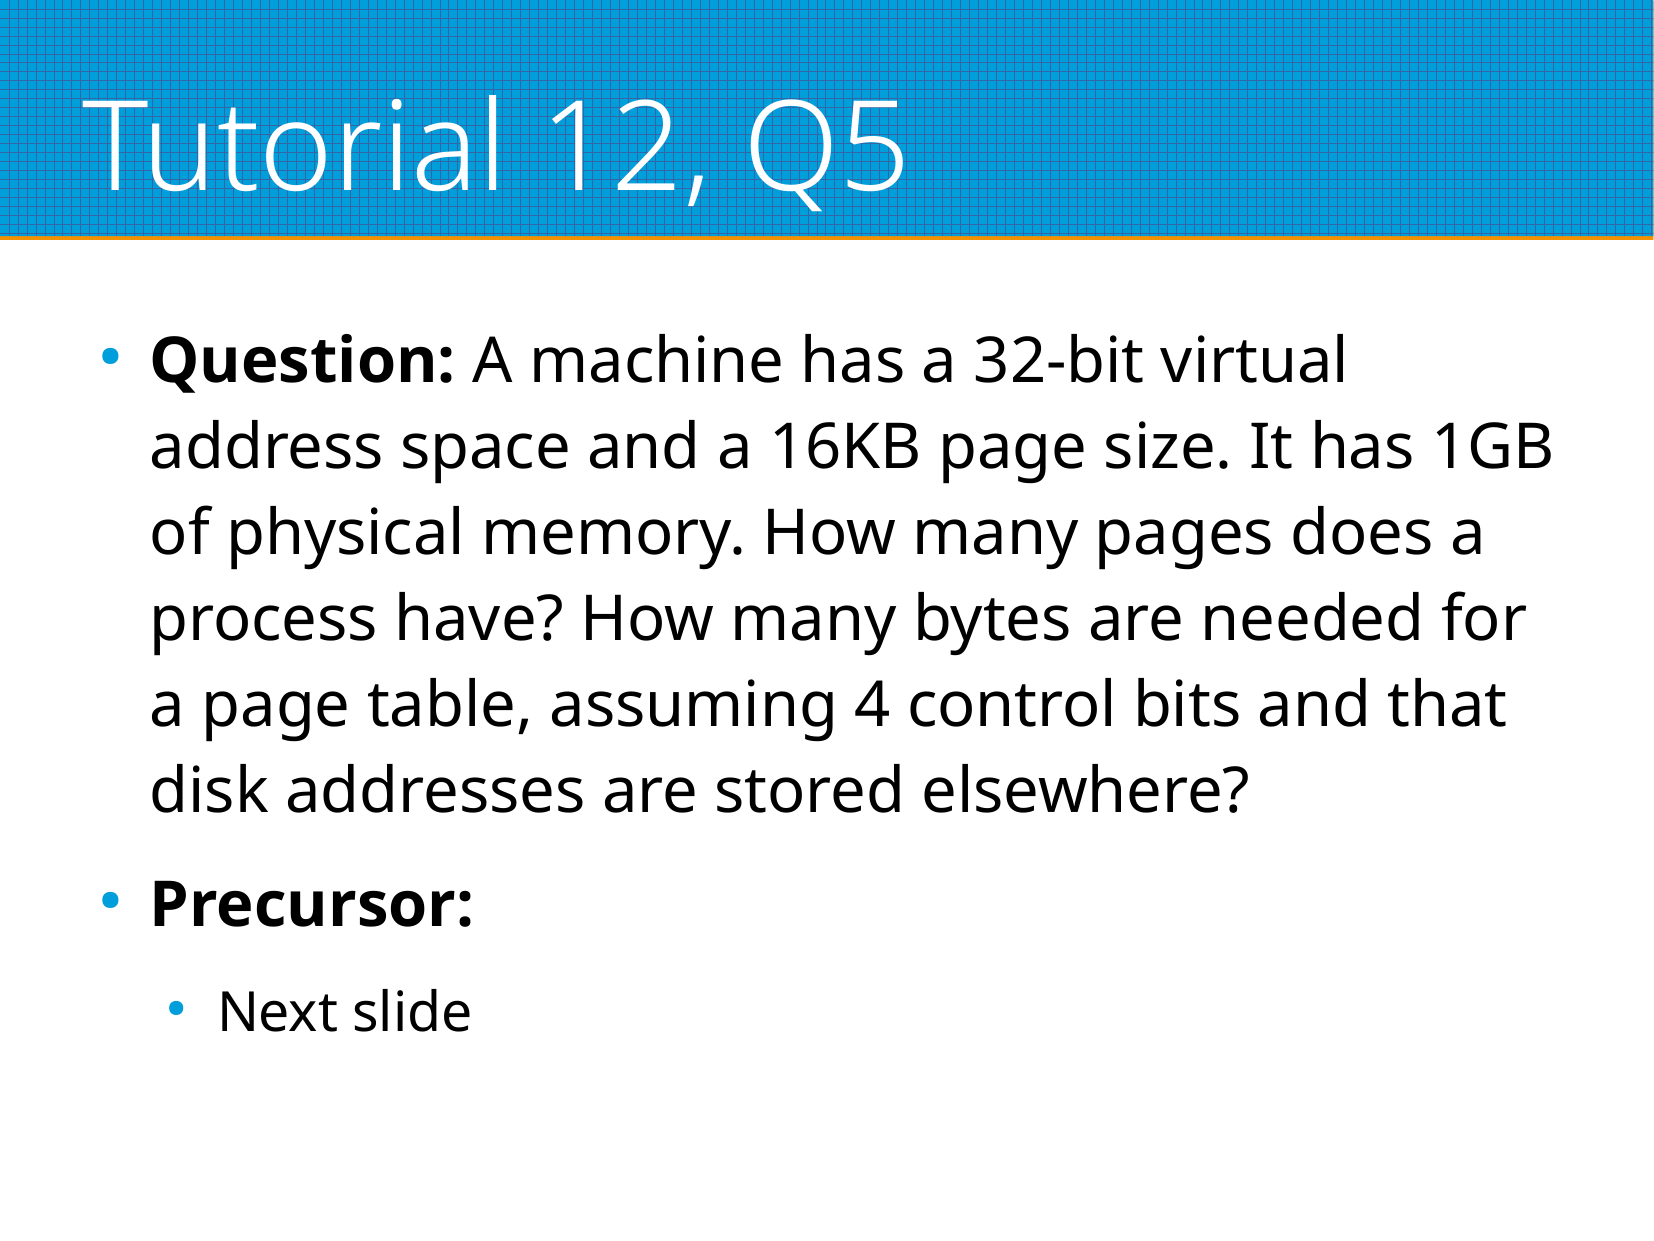

# Tutorial 12, Q5
Question: A machine has a 32-bit virtual address space and a 16KB page size. It has 1GB of physical memory. How many pages does a process have? How many bytes are needed for a page table, assuming 4 control bits and that disk addresses are stored elsewhere?
Precursor:
Next slide